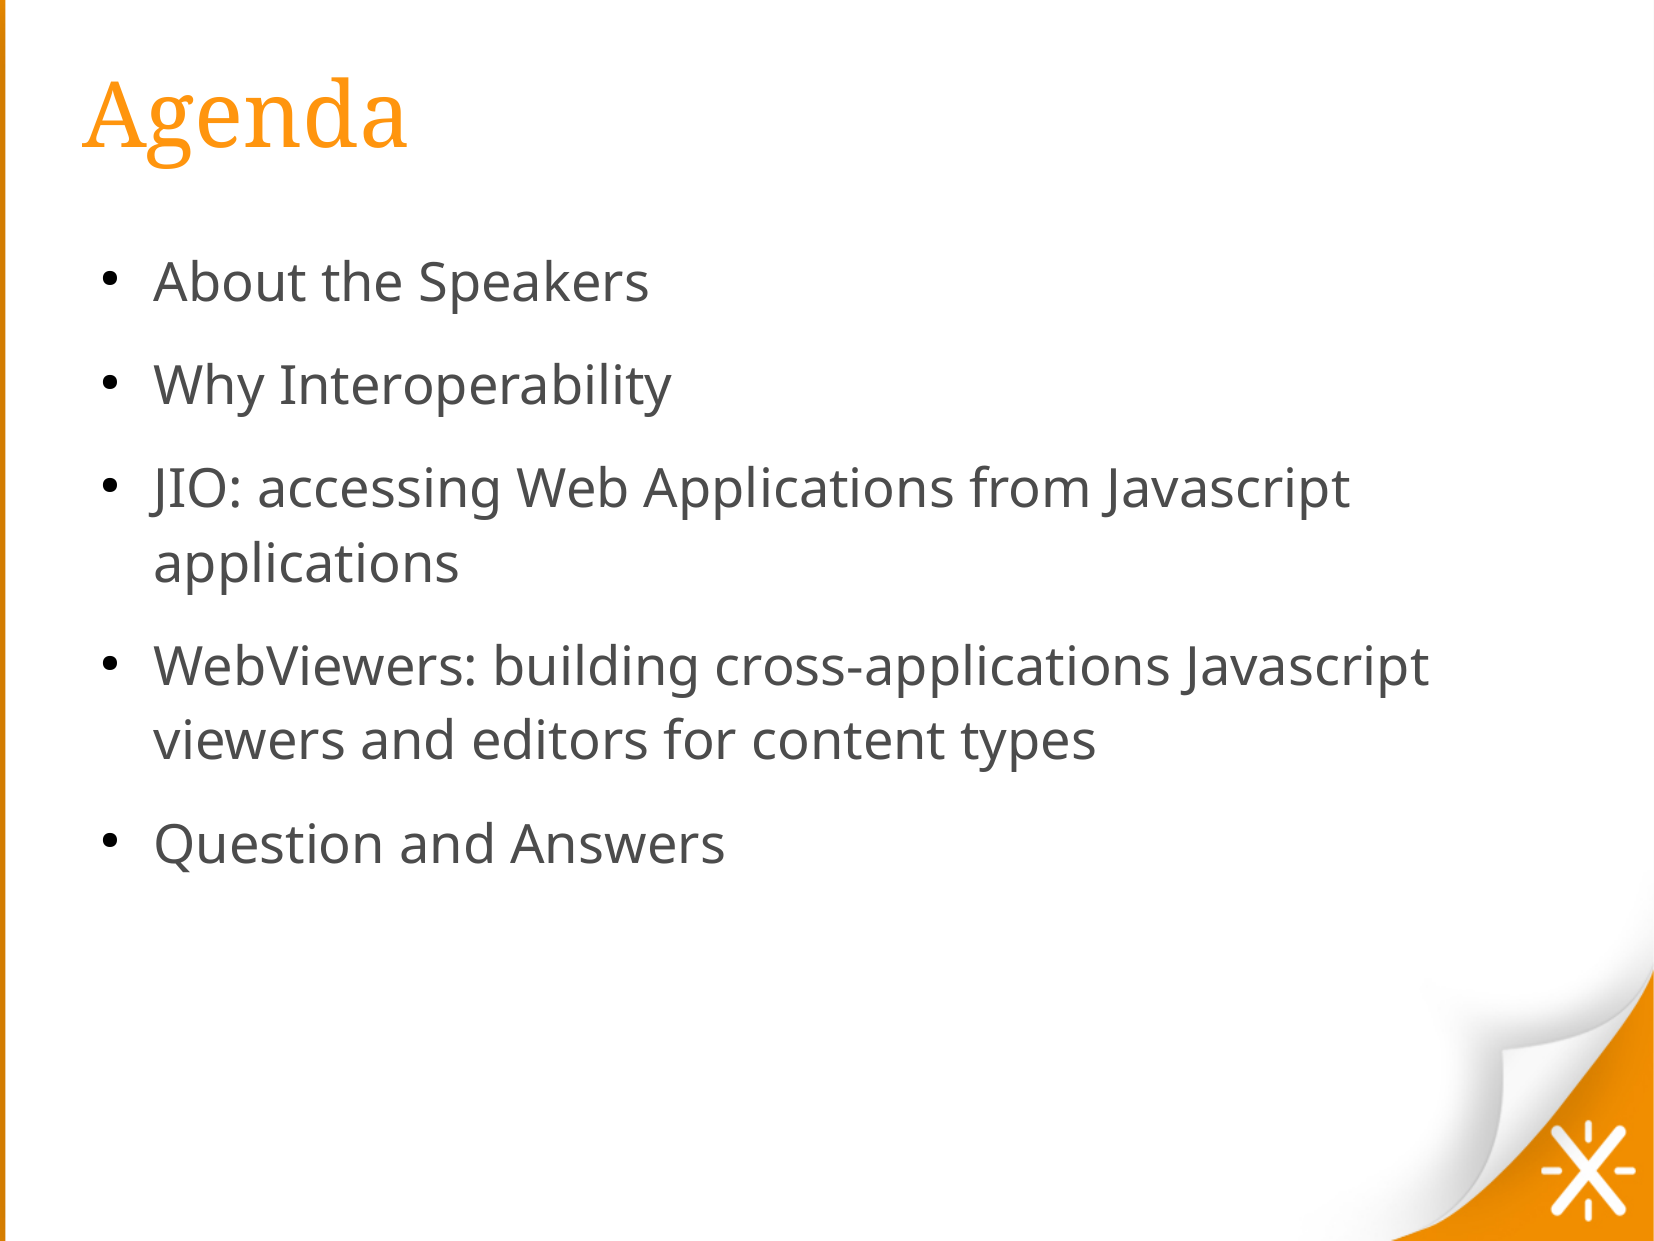

# Agenda
About the Speakers
Why Interoperability
JIO: accessing Web Applications from Javascript applications
WebViewers: building cross-applications Javascript viewers and editors for content types
Question and Answers